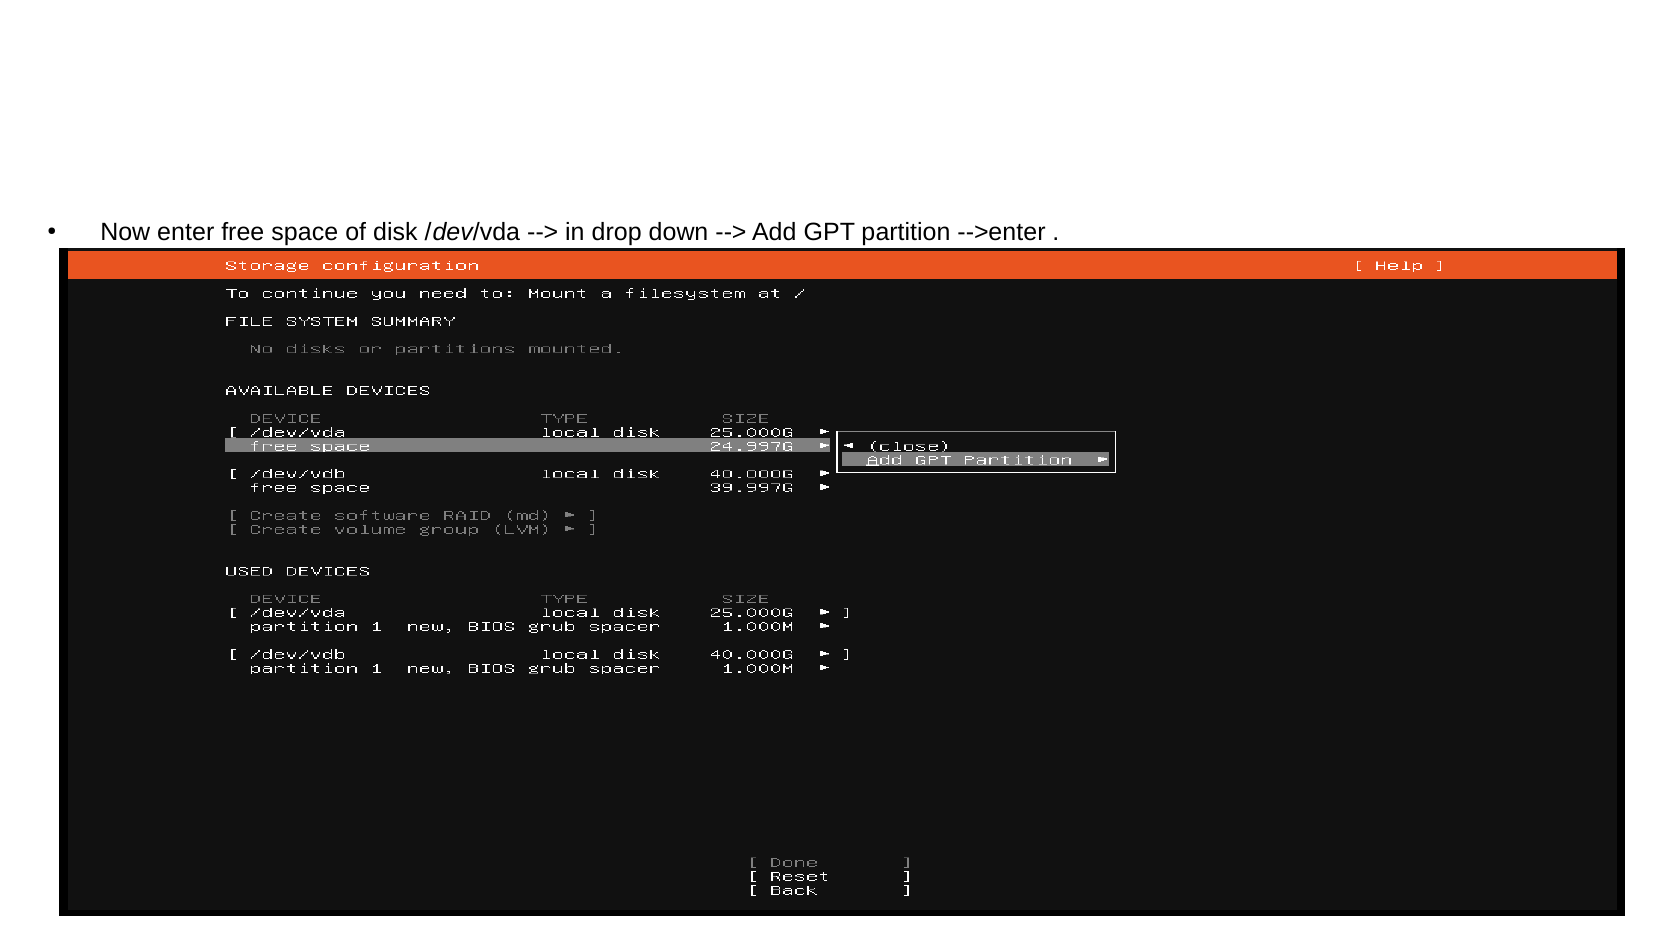

#
Now enter free space of disk /dev/vda --> in drop down --> Add GPT partition -->enter .